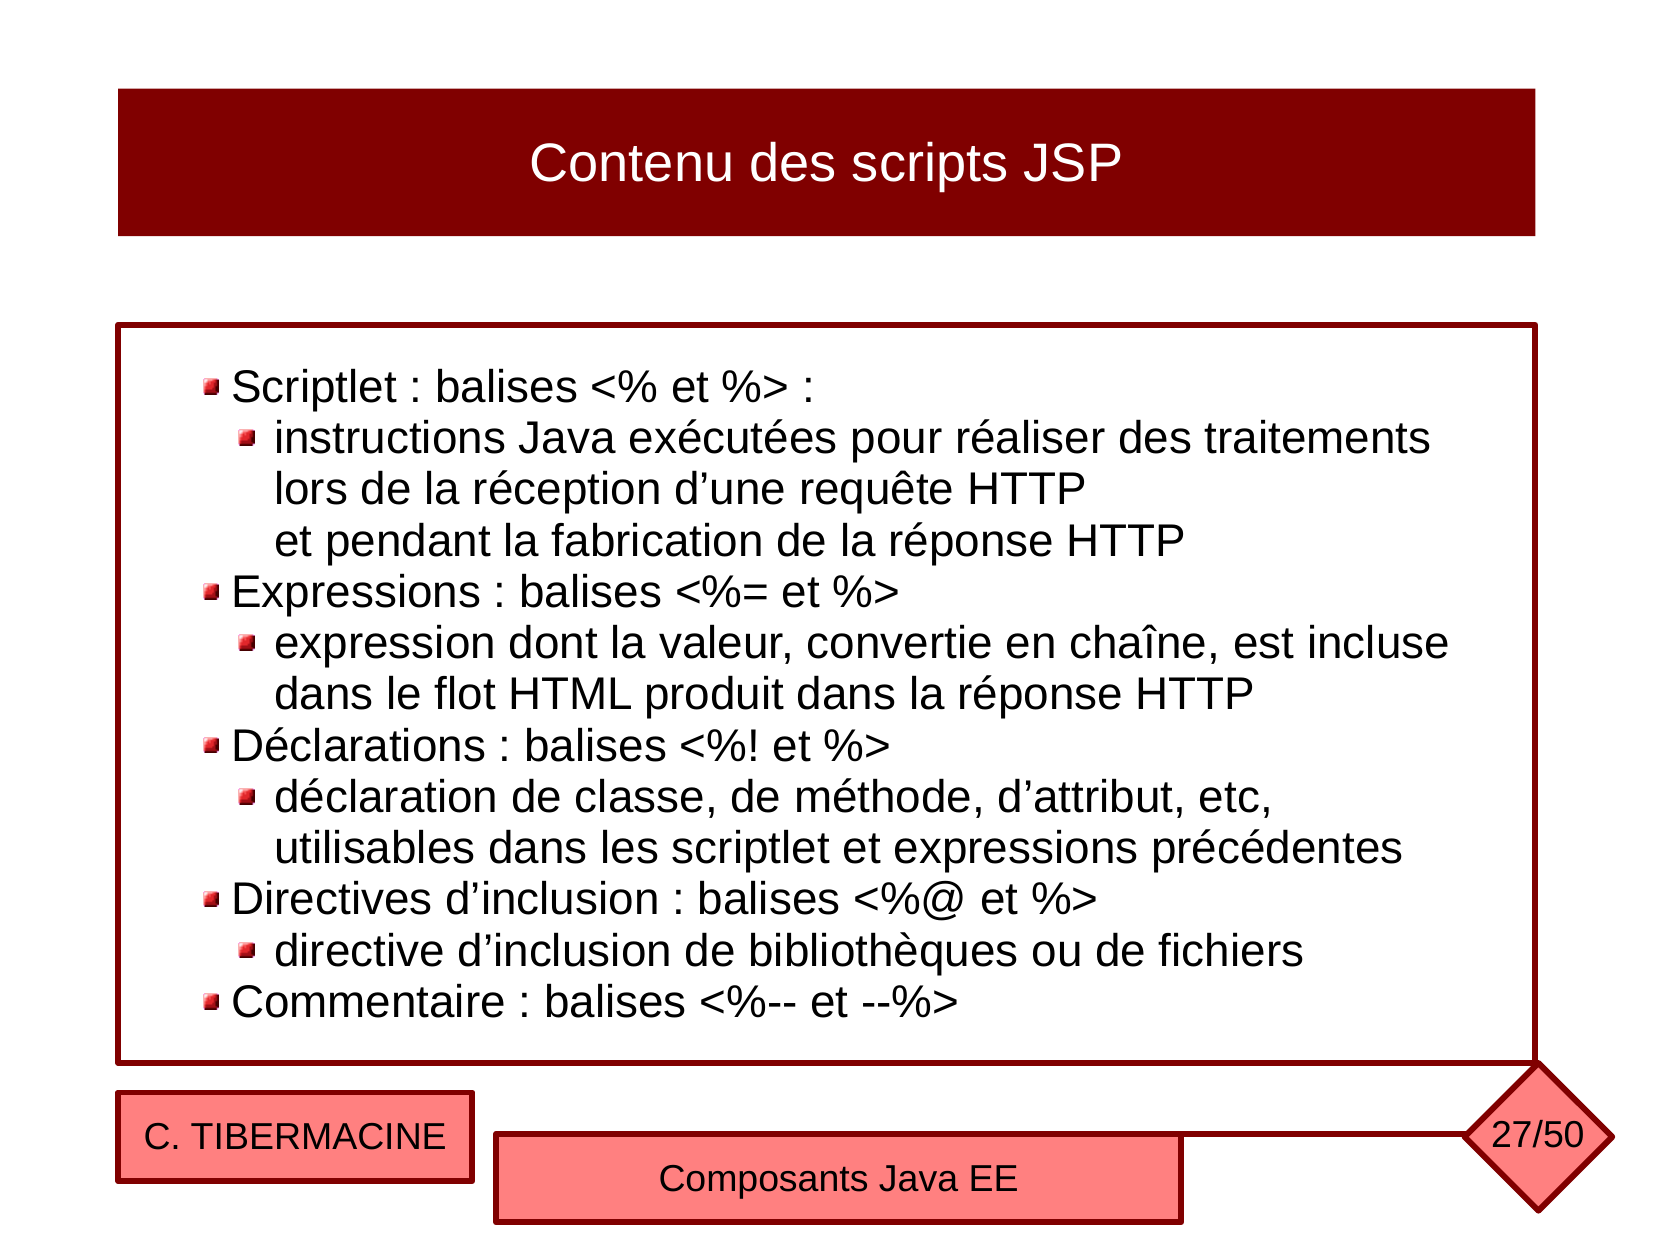

Contenu des scripts JSP
 Scriptlet : balises <% et %> :
instructions Java exécutées pour réaliser des traitements
lors de la réception d’une requête HTTP
et pendant la fabrication de la réponse HTTP
 Expressions : balises <%= et %>
expression dont la valeur, convertie en chaîne, est incluse
dans le flot HTML produit dans la réponse HTTP
 Déclarations : balises <%! et %>
déclaration de classe, de méthode, d’attribut, etc,
utilisables dans les scriptlet et expressions précédentes
 Directives d’inclusion : balises <%@ et %>
directive d’inclusion de bibliothèques ou de fichiers
 Commentaire : balises <%-- et --%>
C. TIBERMACINE
Composants Java EE